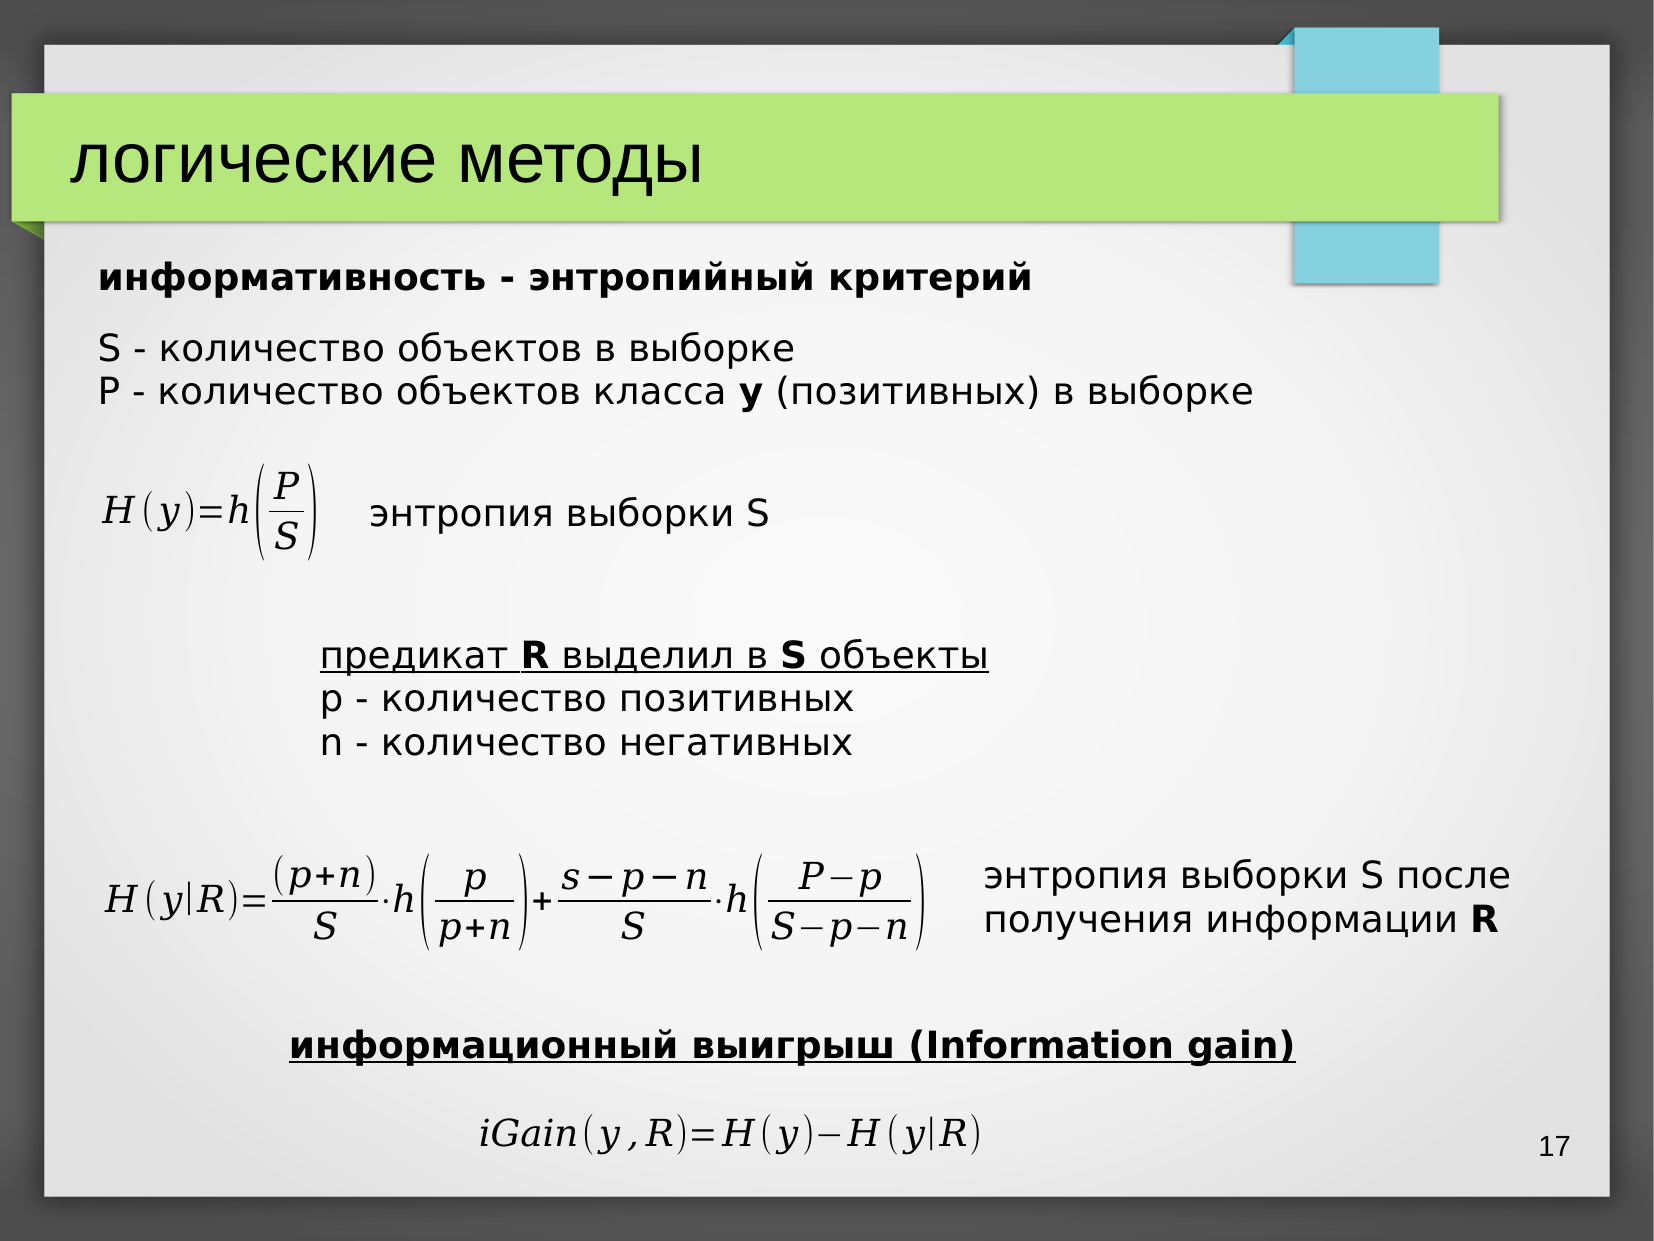

# логические методы
информативность - энтропийный критерий
S - количество объектов в выборке
P - количество объектов класса y (позитивных) в выборке
энтропия выборки S
предикат R выделил в S объекты
p - количество позитивных
n - количество негативных
энтропия выборки S после получения информации R
информационный выигрыш (Information gain)
17